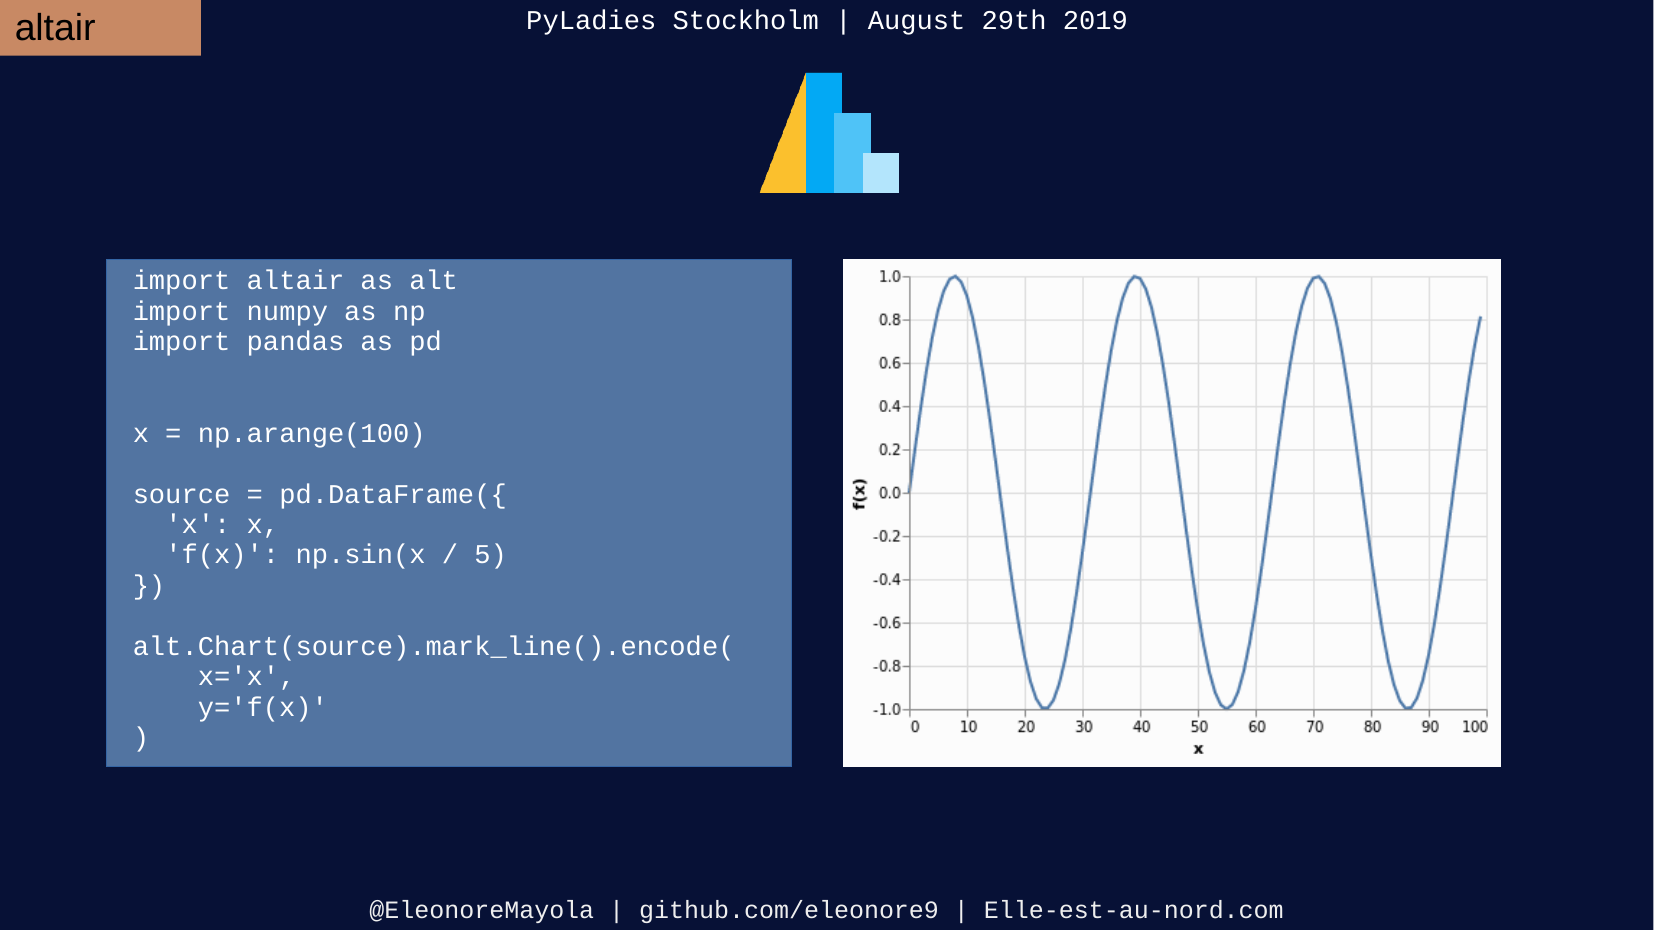

PyLadies Stockholm | August 29th 2019
altair
import altair as alt
import numpy as np
import pandas as pd
x = np.arange(100)
source = pd.DataFrame({
 'x': x,
 'f(x)': np.sin(x / 5)
})
alt.Chart(source).mark_line().encode(
 x='x',
 y='f(x)'
)
@EleonoreMayola | github.com/eleonore9 | Elle-est-au-nord.com